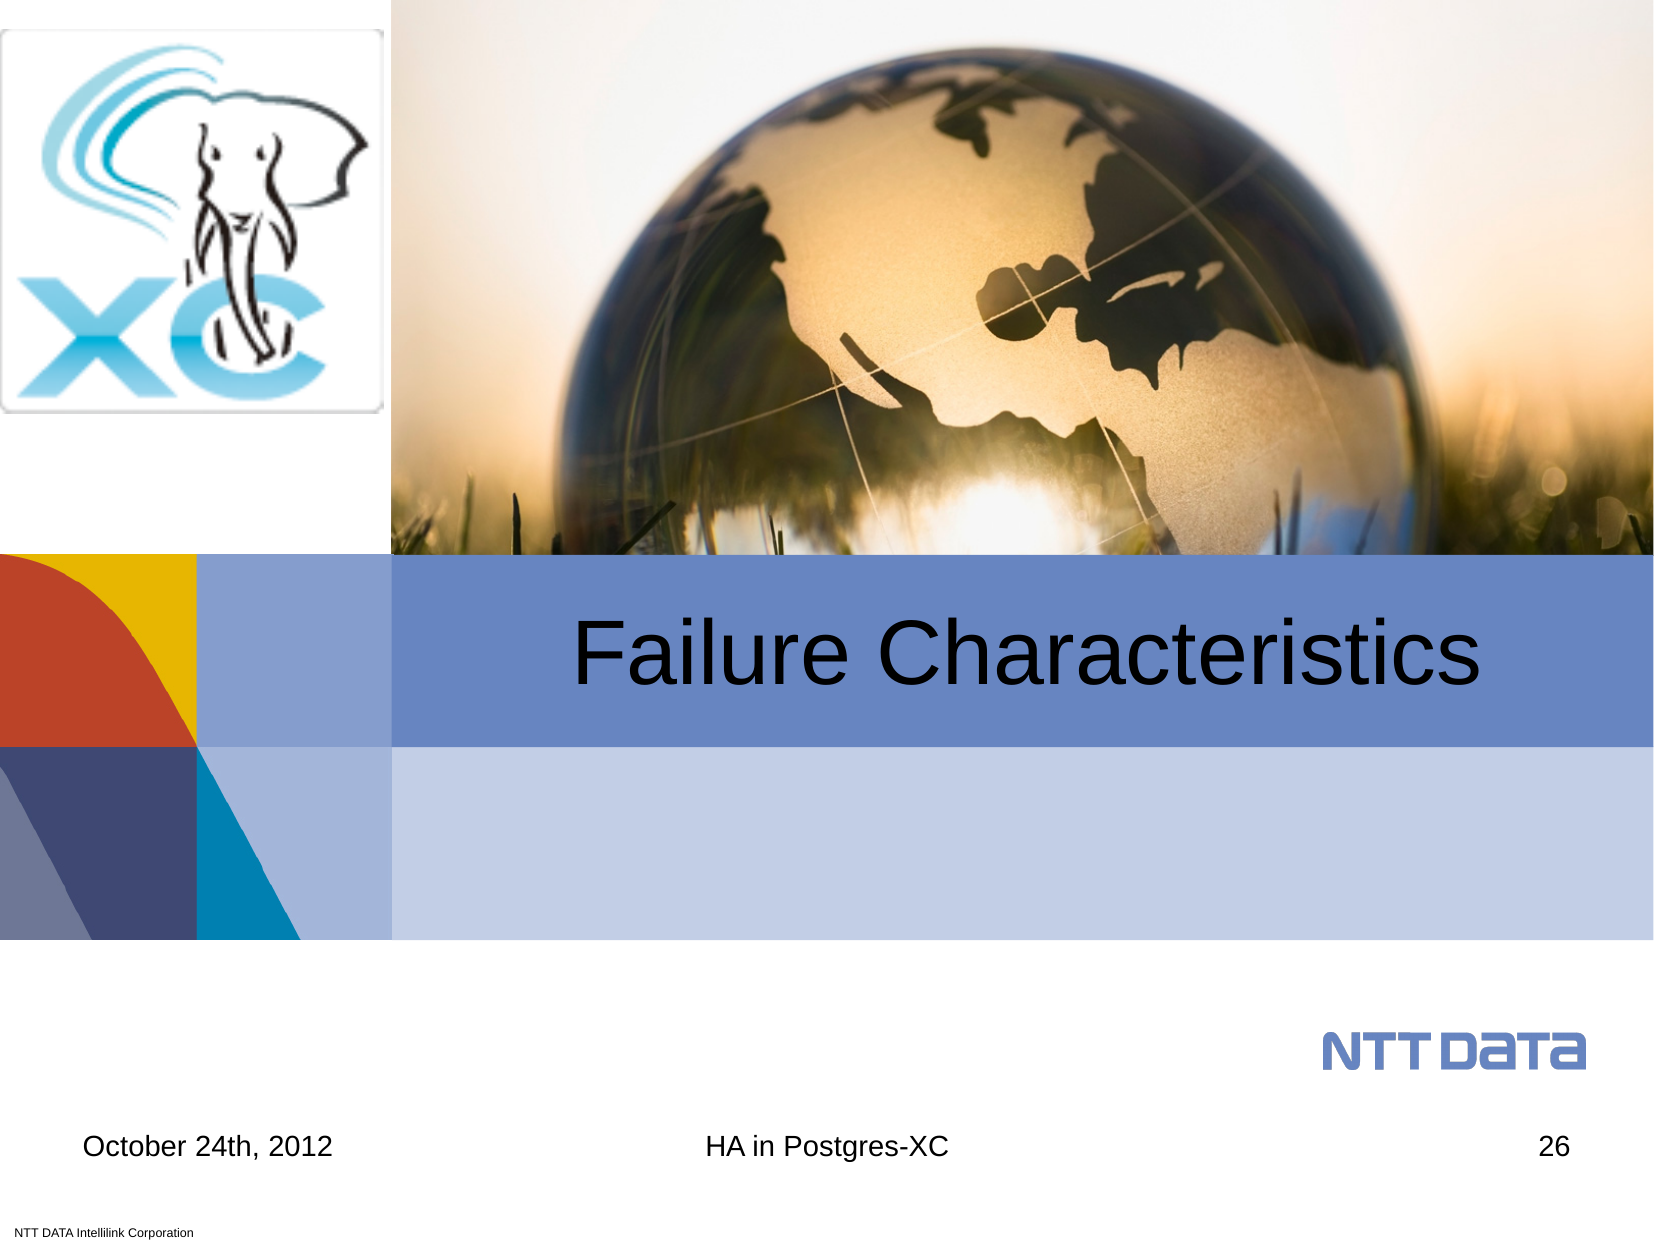

# Failure Characteristics
October 24th, 2012
HA in Postgres-XC
26